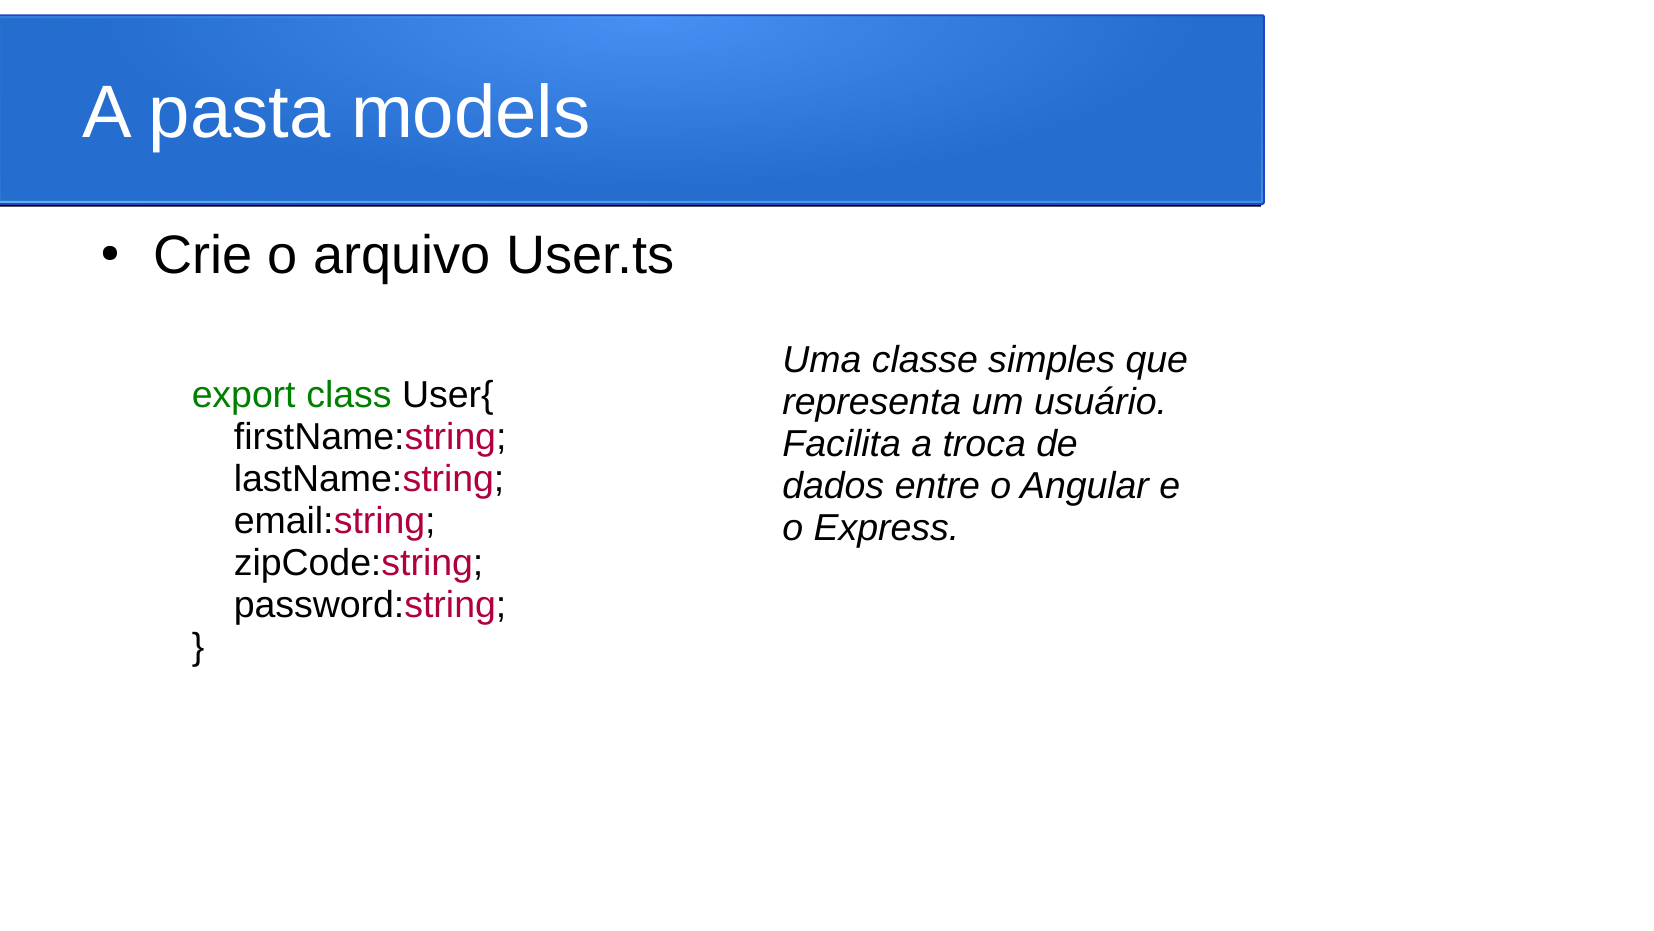

# A pasta models
Crie o arquivo User.ts
Uma classe simples que representa um usuário. Facilita a troca de dados entre o Angular e o Express.
export class User{
 firstName:string;
 lastName:string;
 email:string;
 zipCode:string;
 password:string;
}